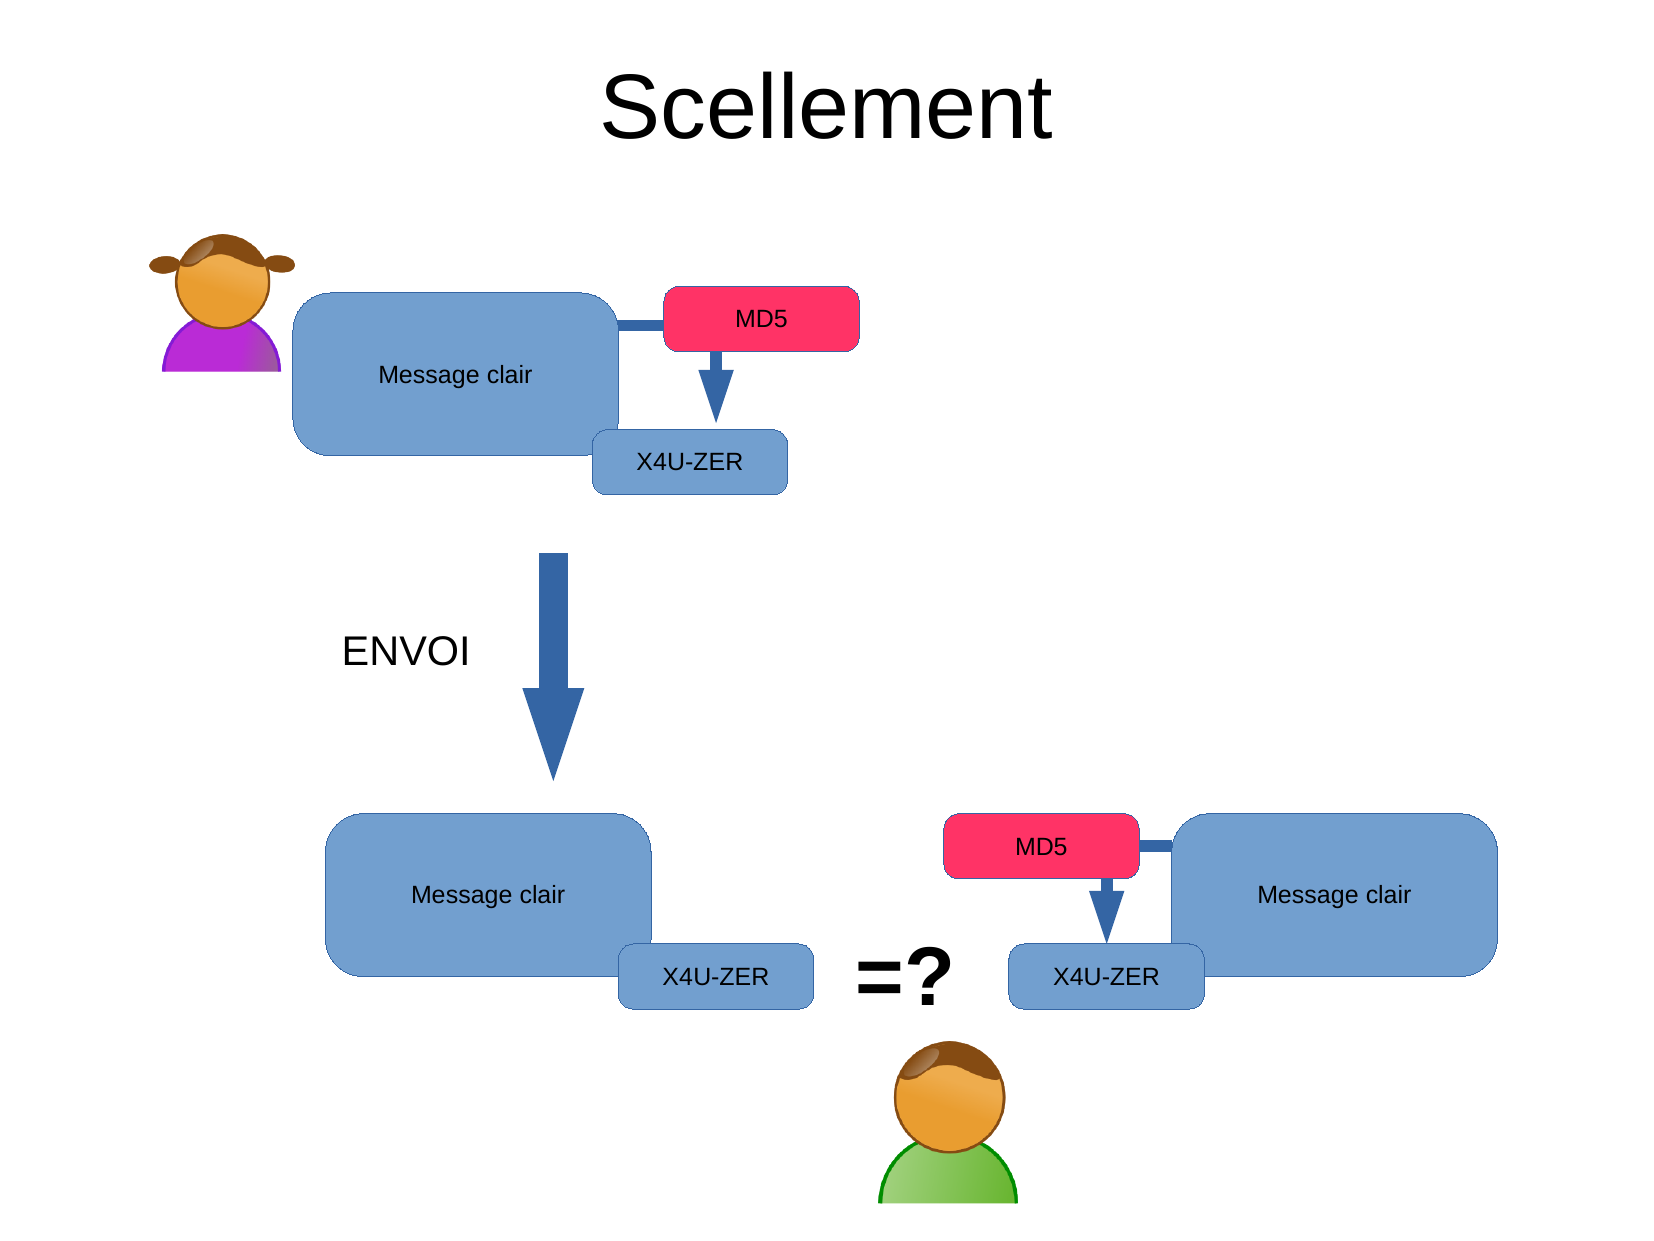

# Scellement
MD5
Message clair
X4U-ZER
ENVOI
Message clair
MD5
Message clair
=?
X4U-ZER
X4U-ZER